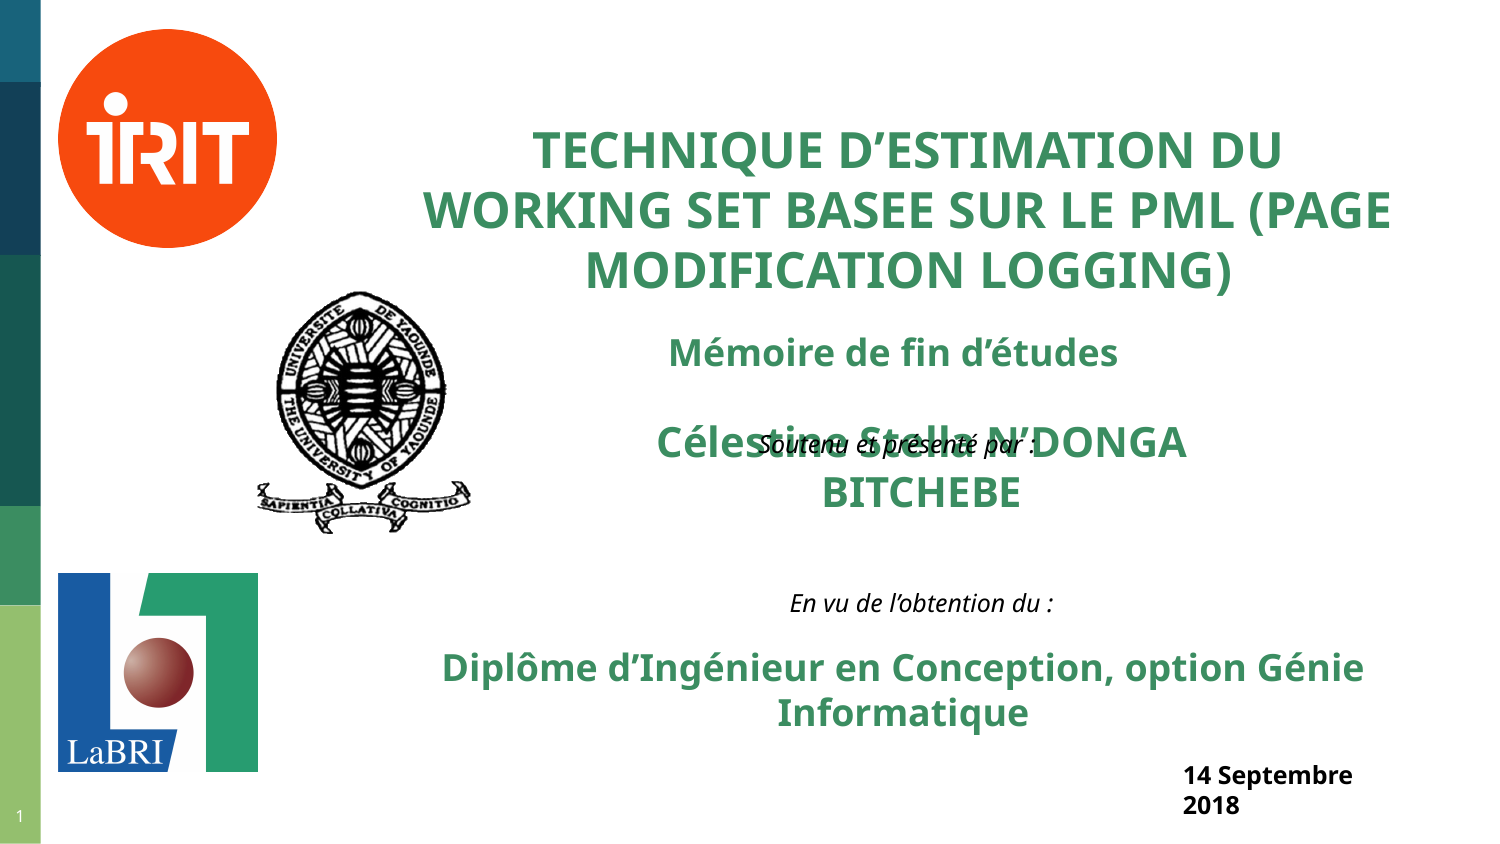

TECHNIQUE D’ESTIMATION DU WORKING SET BASEE SUR LE PML (PAGE MODIFICATION LOGGING)
Mémoire de fin d’études
Soutenu et présenté par :
# This is your presentation title
Célestine Stella N’DONGA BITCHEBE
En vu de l’obtention du :
Diplôme d’Ingénieur en Conception, option Génie Informatique
14 Septembre 2018